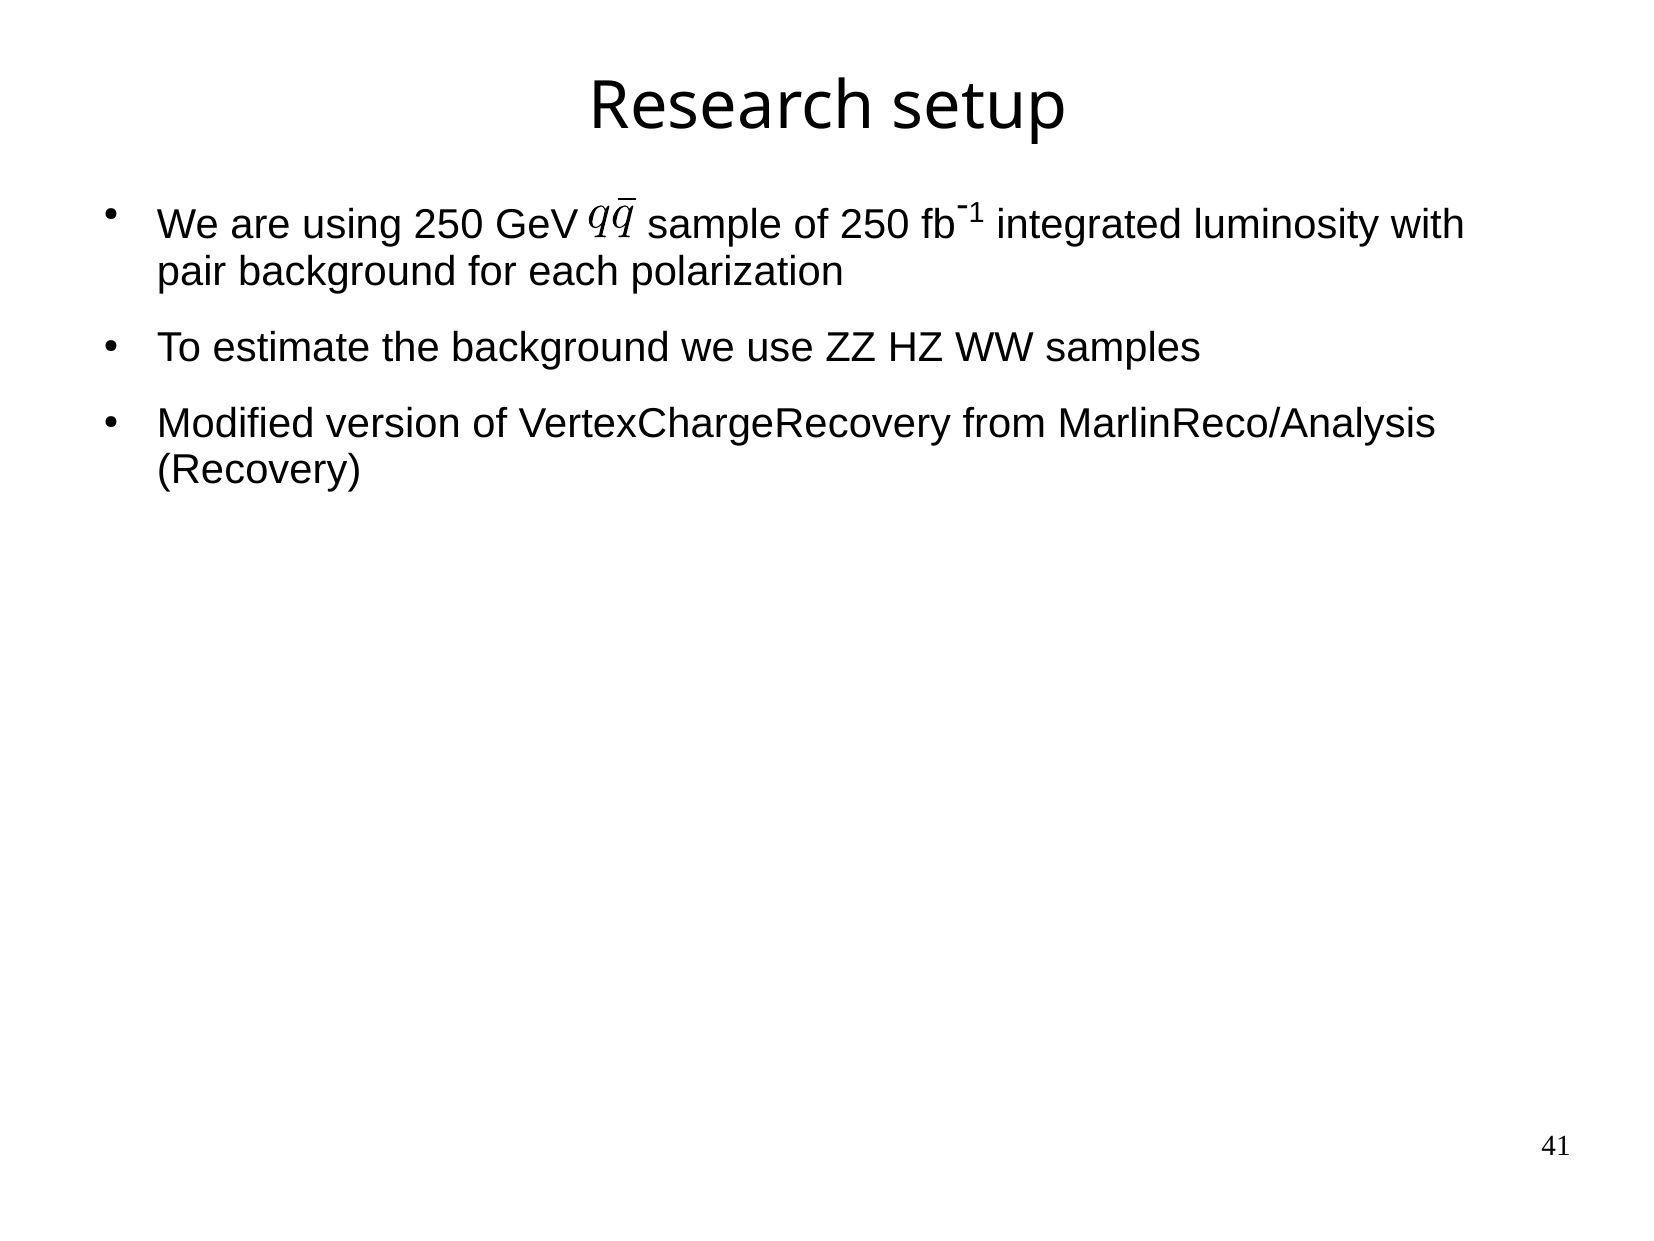

Research setup
# We are using 250 GeV sample of 250 fb-1 integrated luminosity with pair background for each polarization
To estimate the background we use ZZ HZ WW samples
Modified version of VertexChargeRecovery from MarlinReco/Analysis (Recovery)
41